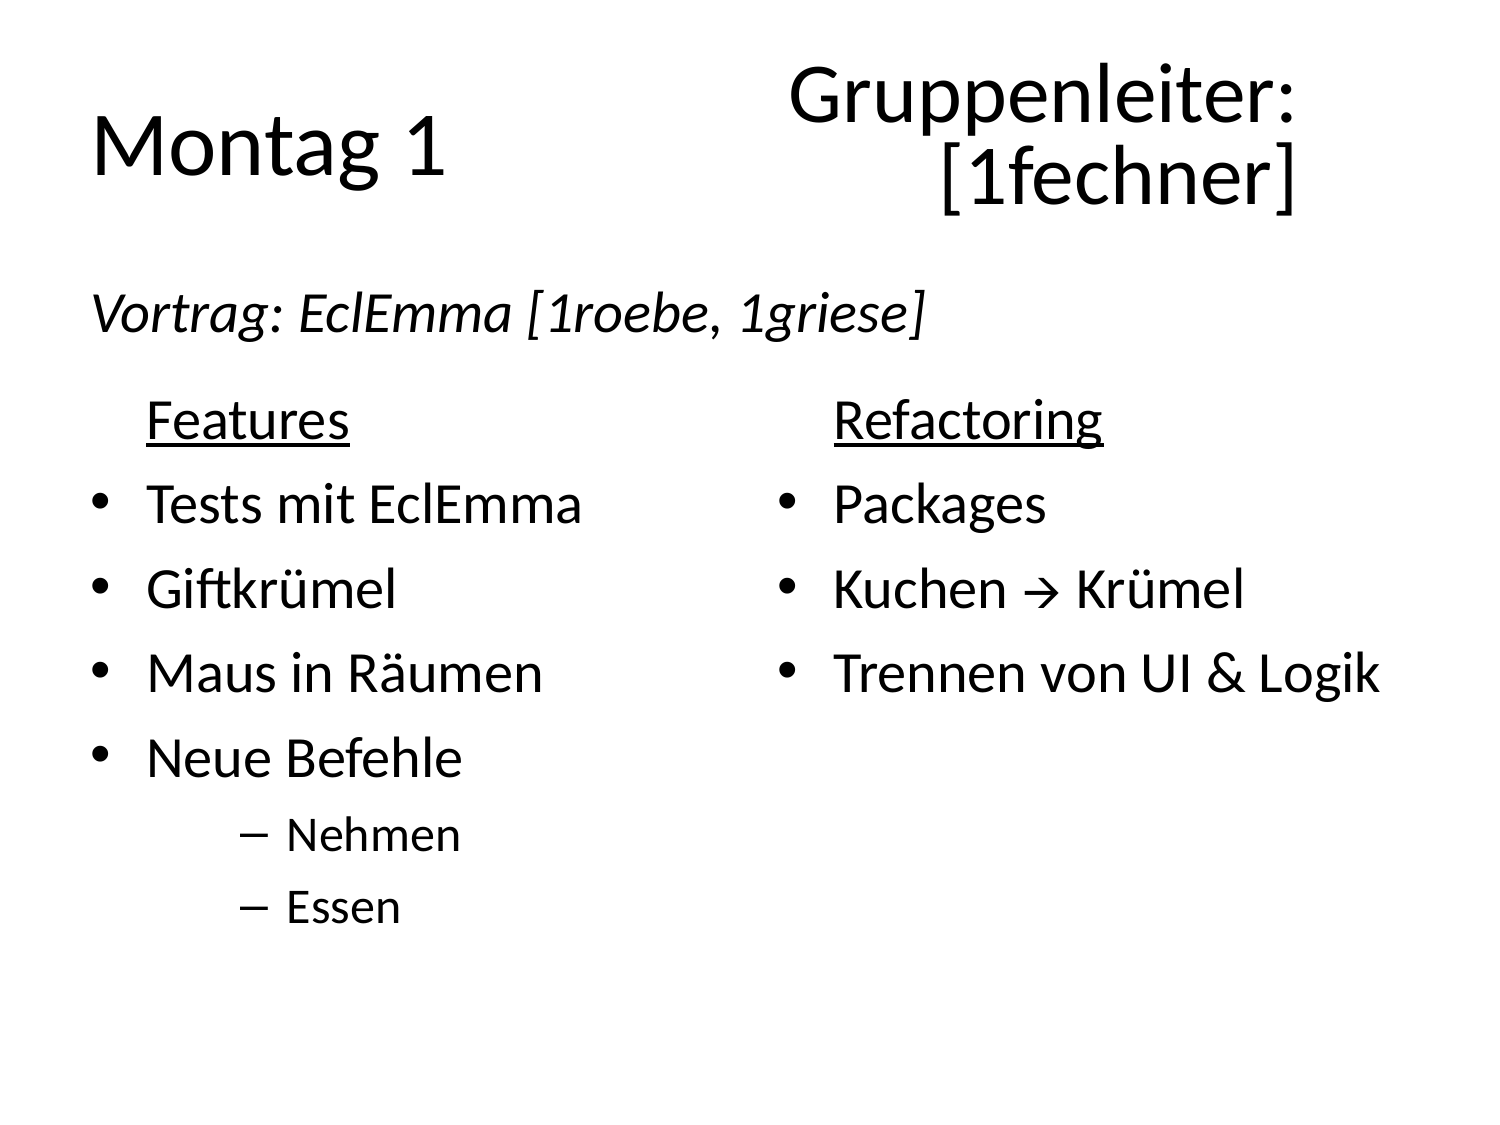

Gruppenleiter:
[1fechner]
# Montag 1
Vortrag: EclEmma [1roebe, 1griese]
Features
Tests mit EclEmma
Giftkrümel
Maus in Räumen
Neue Befehle
Nehmen
Essen
Refactoring
Packages
Kuchen  Krümel
Trennen von UI & Logik